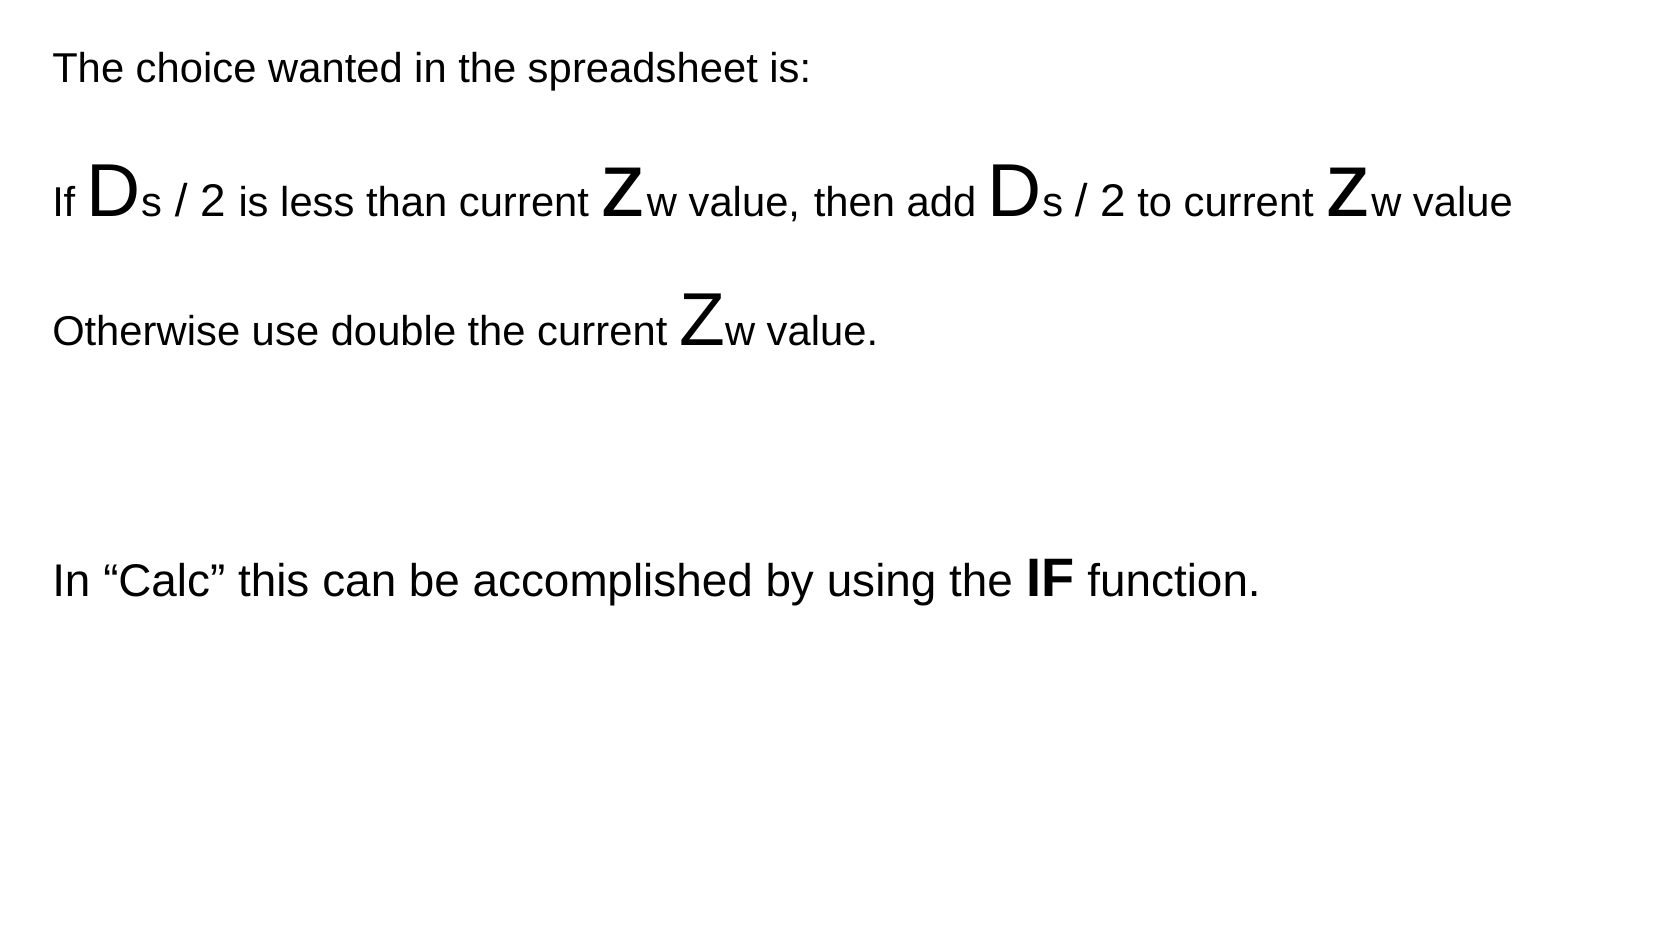

The choice wanted in the spreadsheet is:
If Ds / 2 is less than current zw value, then add Ds / 2 to current zw value
Otherwise use double the current Zw value.
In “Calc” this can be accomplished by using the IF function.